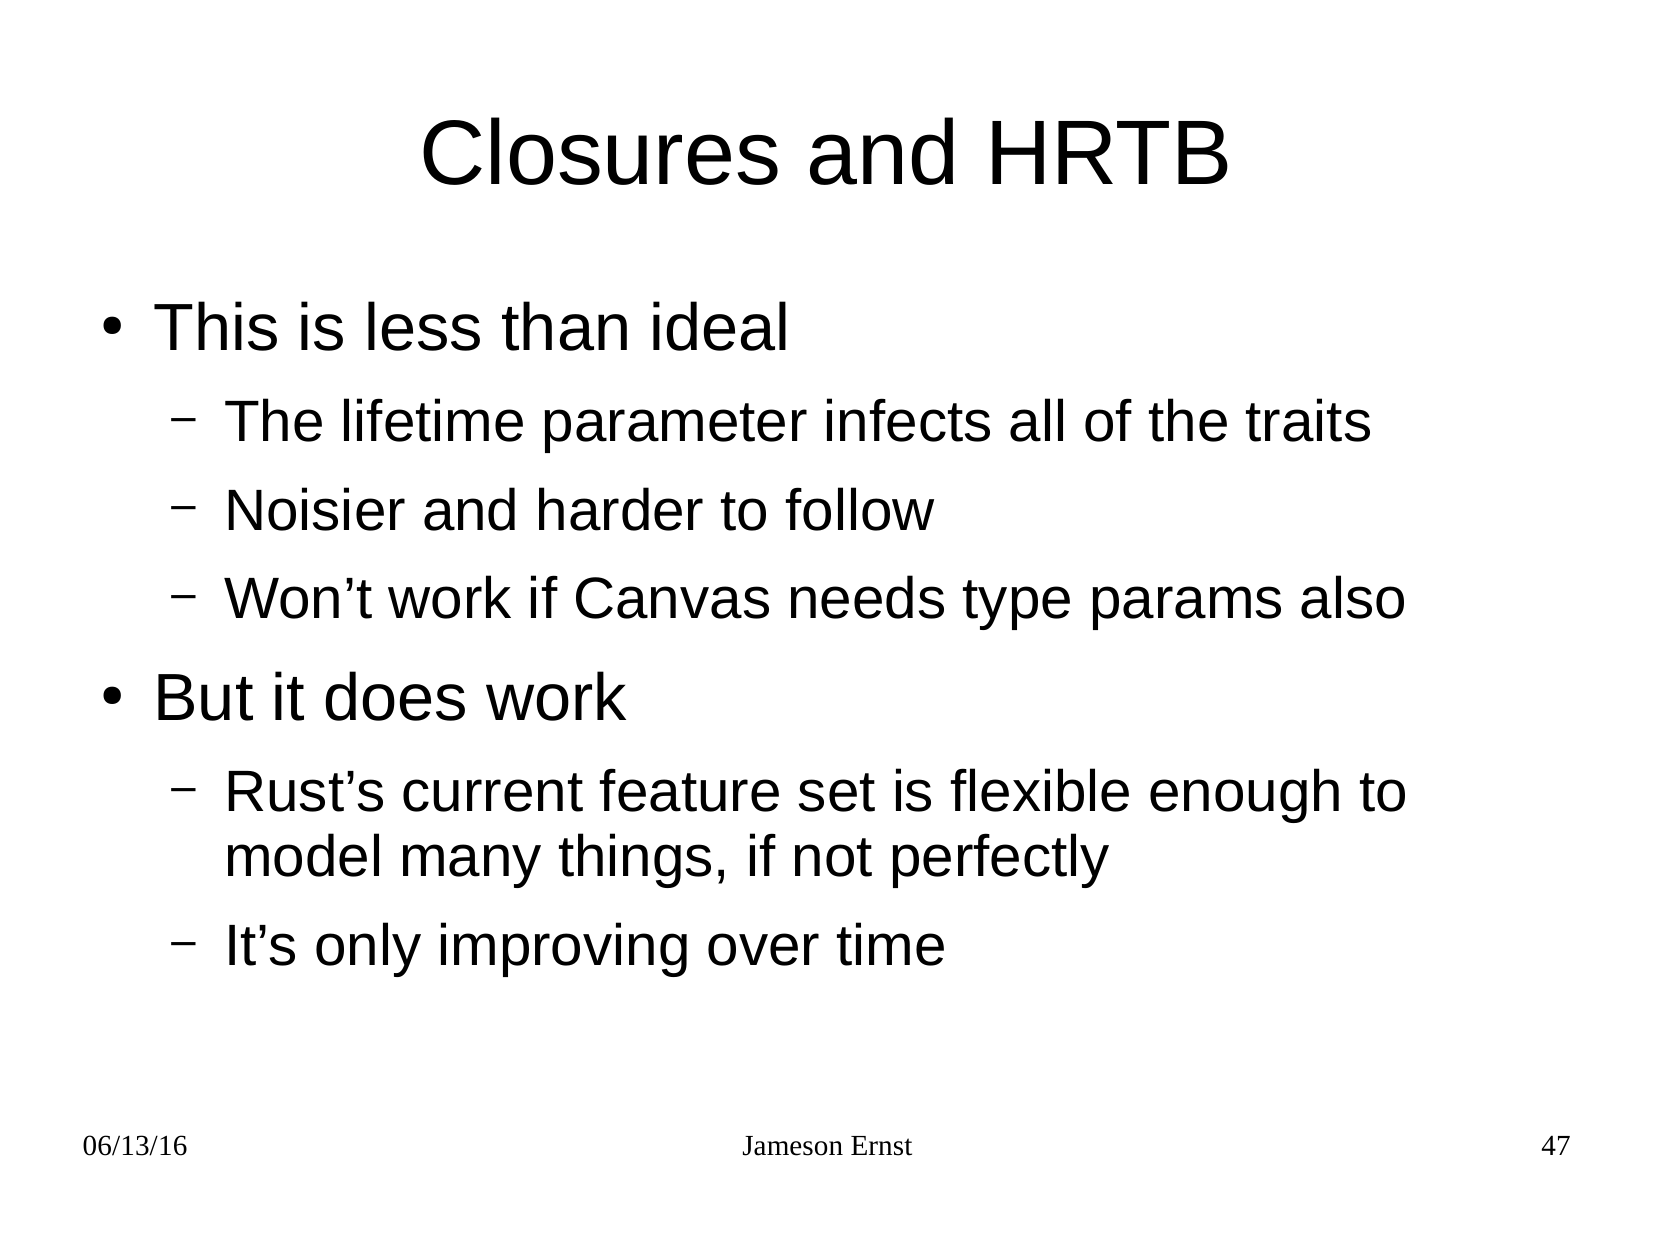

# Closures and HRTB
This is less than ideal
The lifetime parameter infects all of the traits
Noisier and harder to follow
Won’t work if Canvas needs type params also
But it does work
Rust’s current feature set is flexible enough to model many things, if not perfectly
It’s only improving over time
06/13/16
Jameson Ernst
47